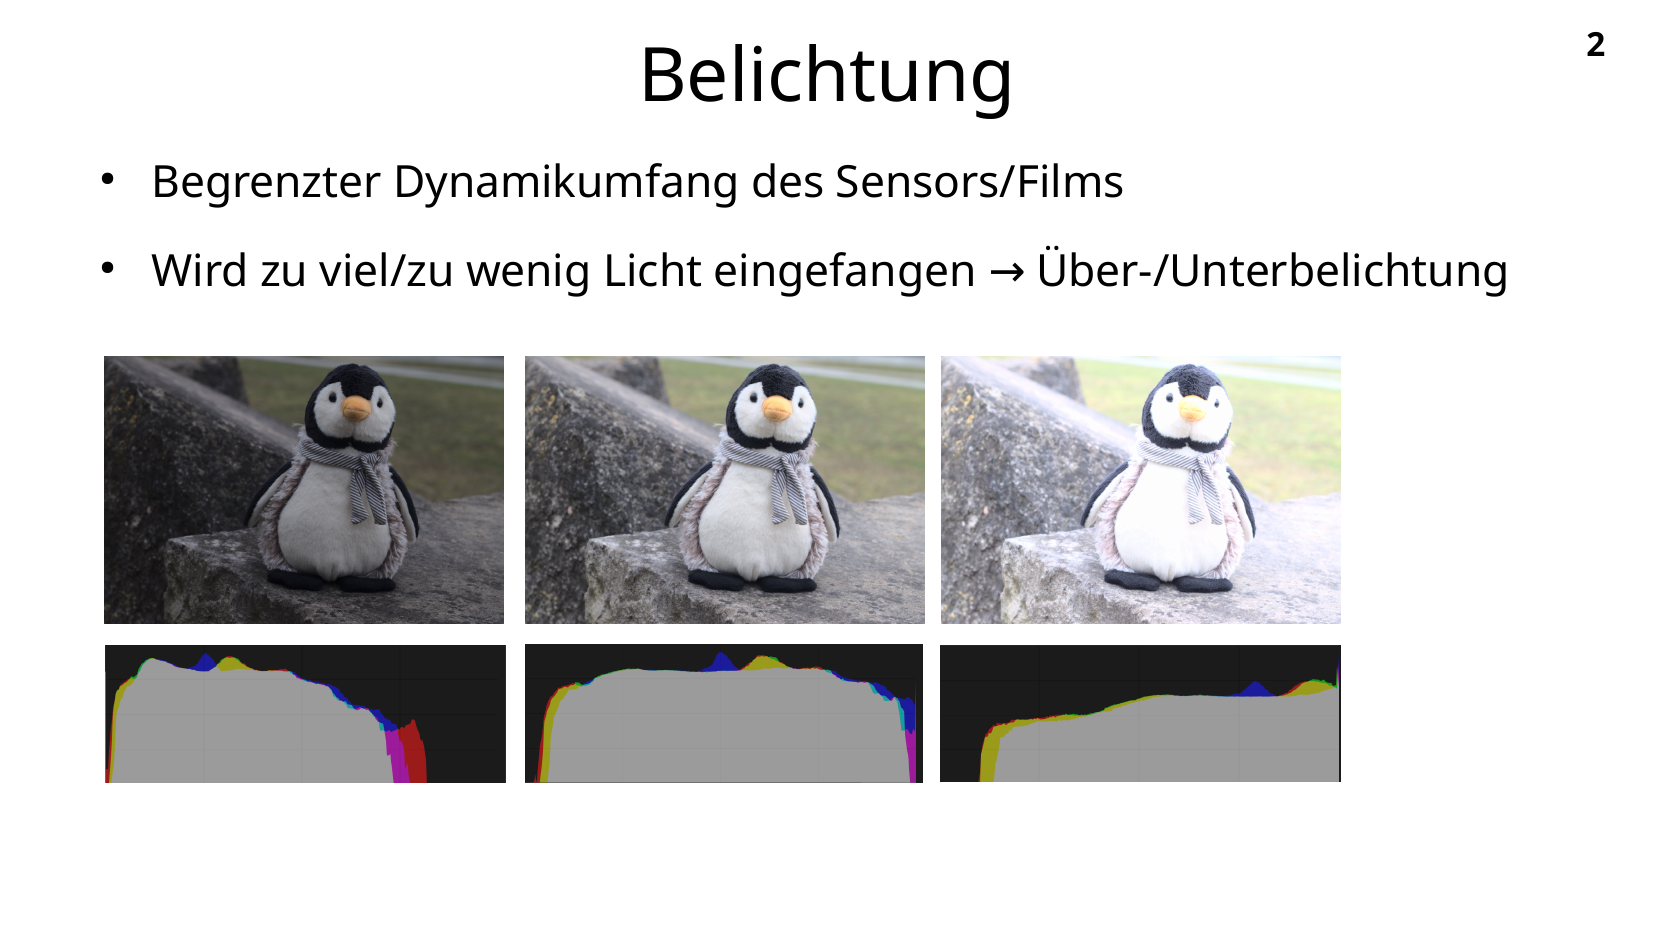

# Belichtung
Begrenzter Dynamikumfang des Sensors/Films
Wird zu viel/zu wenig Licht eingefangen → Über-/Unterbelichtung